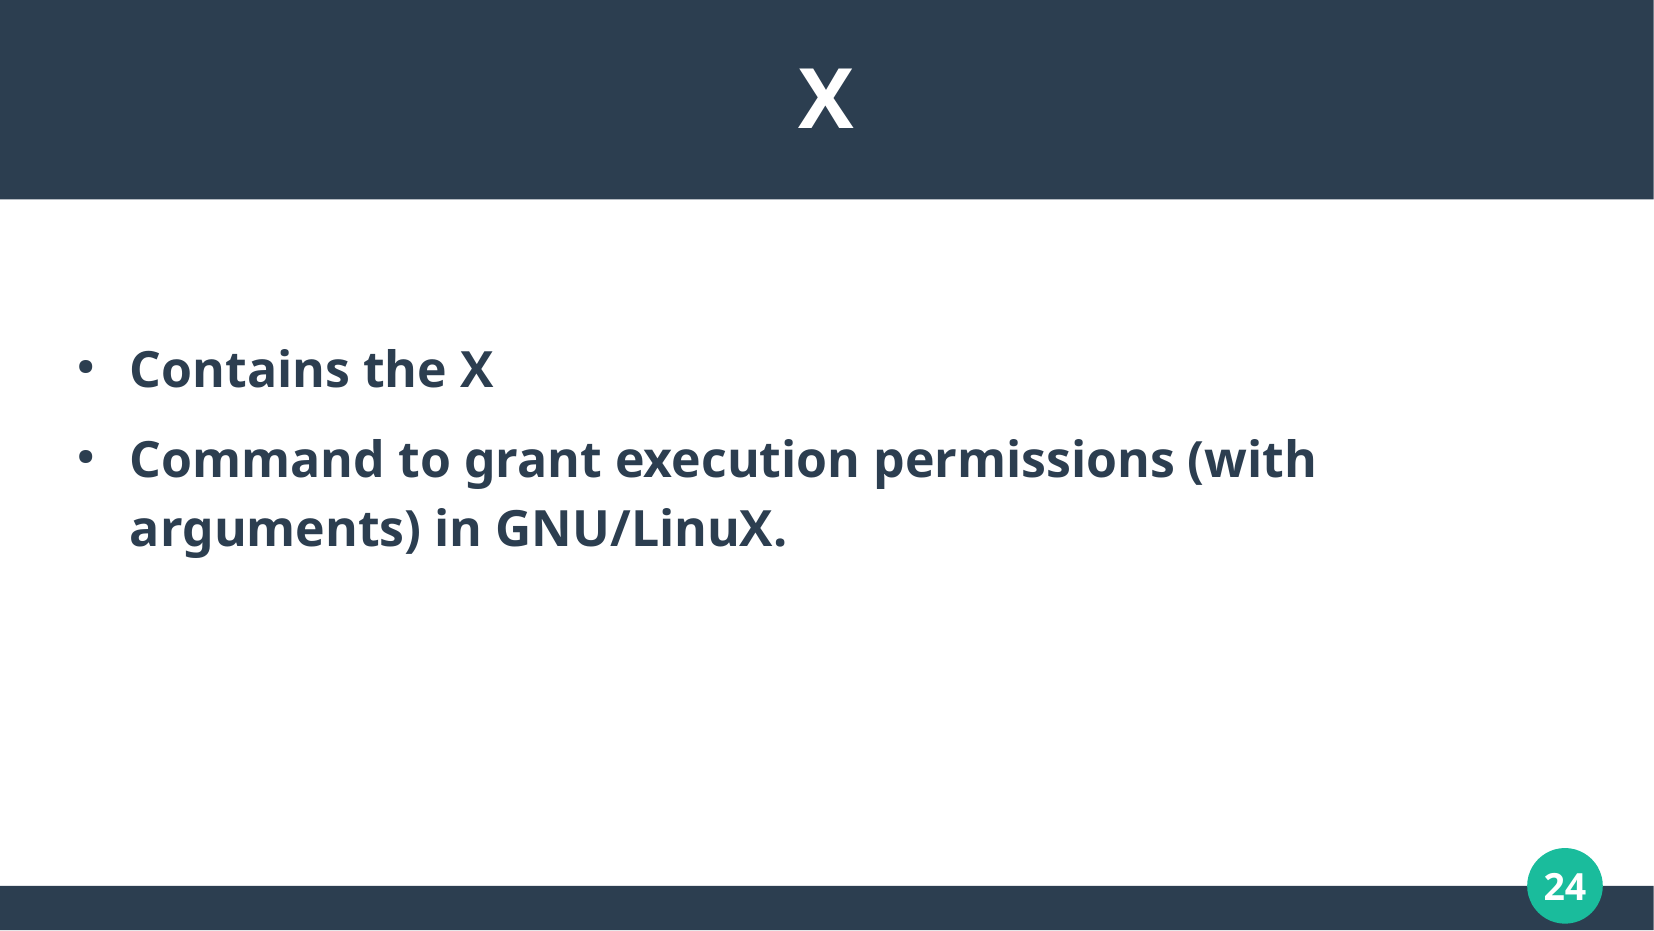

# X
Contains the X
Command to grant execution permissions (with arguments) in GNU/LinuX.